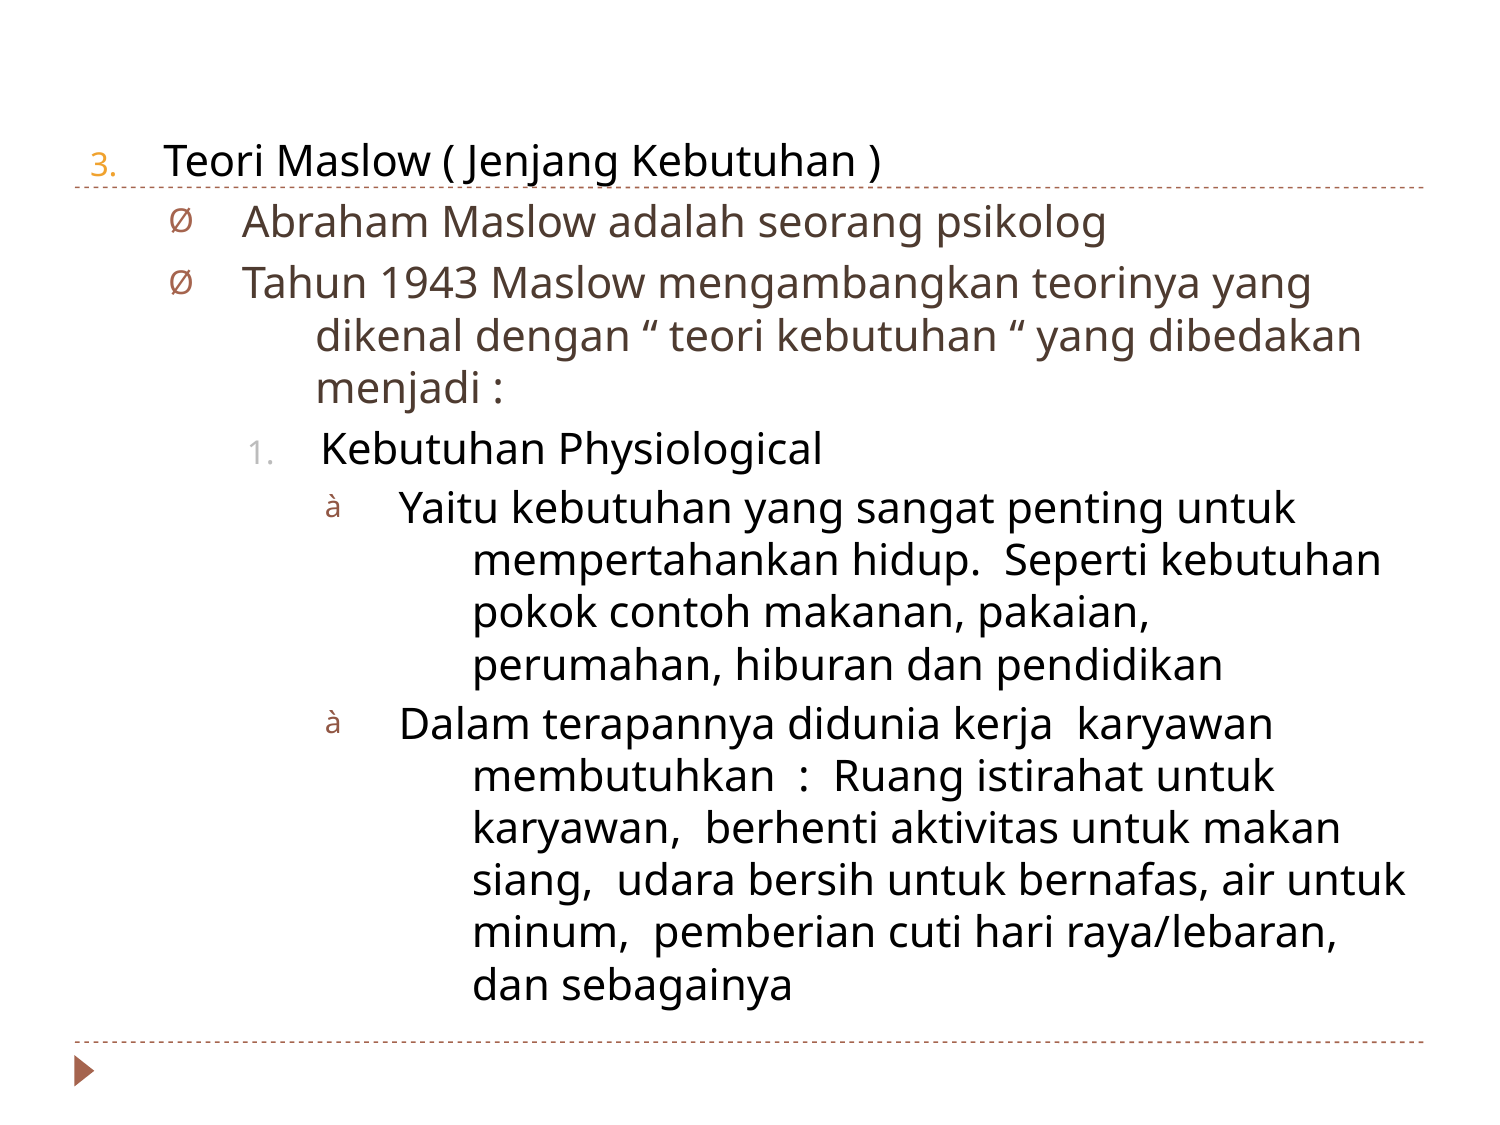

# Teori Maslow ( Jenjang Kebutuhan )
Abraham Maslow adalah seorang psikolog
Tahun 1943 Maslow mengambangkan teorinya yang dikenal dengan “ teori kebutuhan “ yang dibedakan menjadi :
Kebutuhan Physiological
Yaitu kebutuhan yang sangat penting untuk mempertahankan hidup. Seperti kebutuhan pokok contoh makanan, pakaian, perumahan, hiburan dan pendidikan
Dalam terapannya didunia kerja karyawan membutuhkan : Ruang istirahat untuk karyawan, berhenti aktivitas untuk makan siang, udara bersih untuk bernafas, air untuk minum, pemberian cuti hari raya/lebaran, dan sebagainya